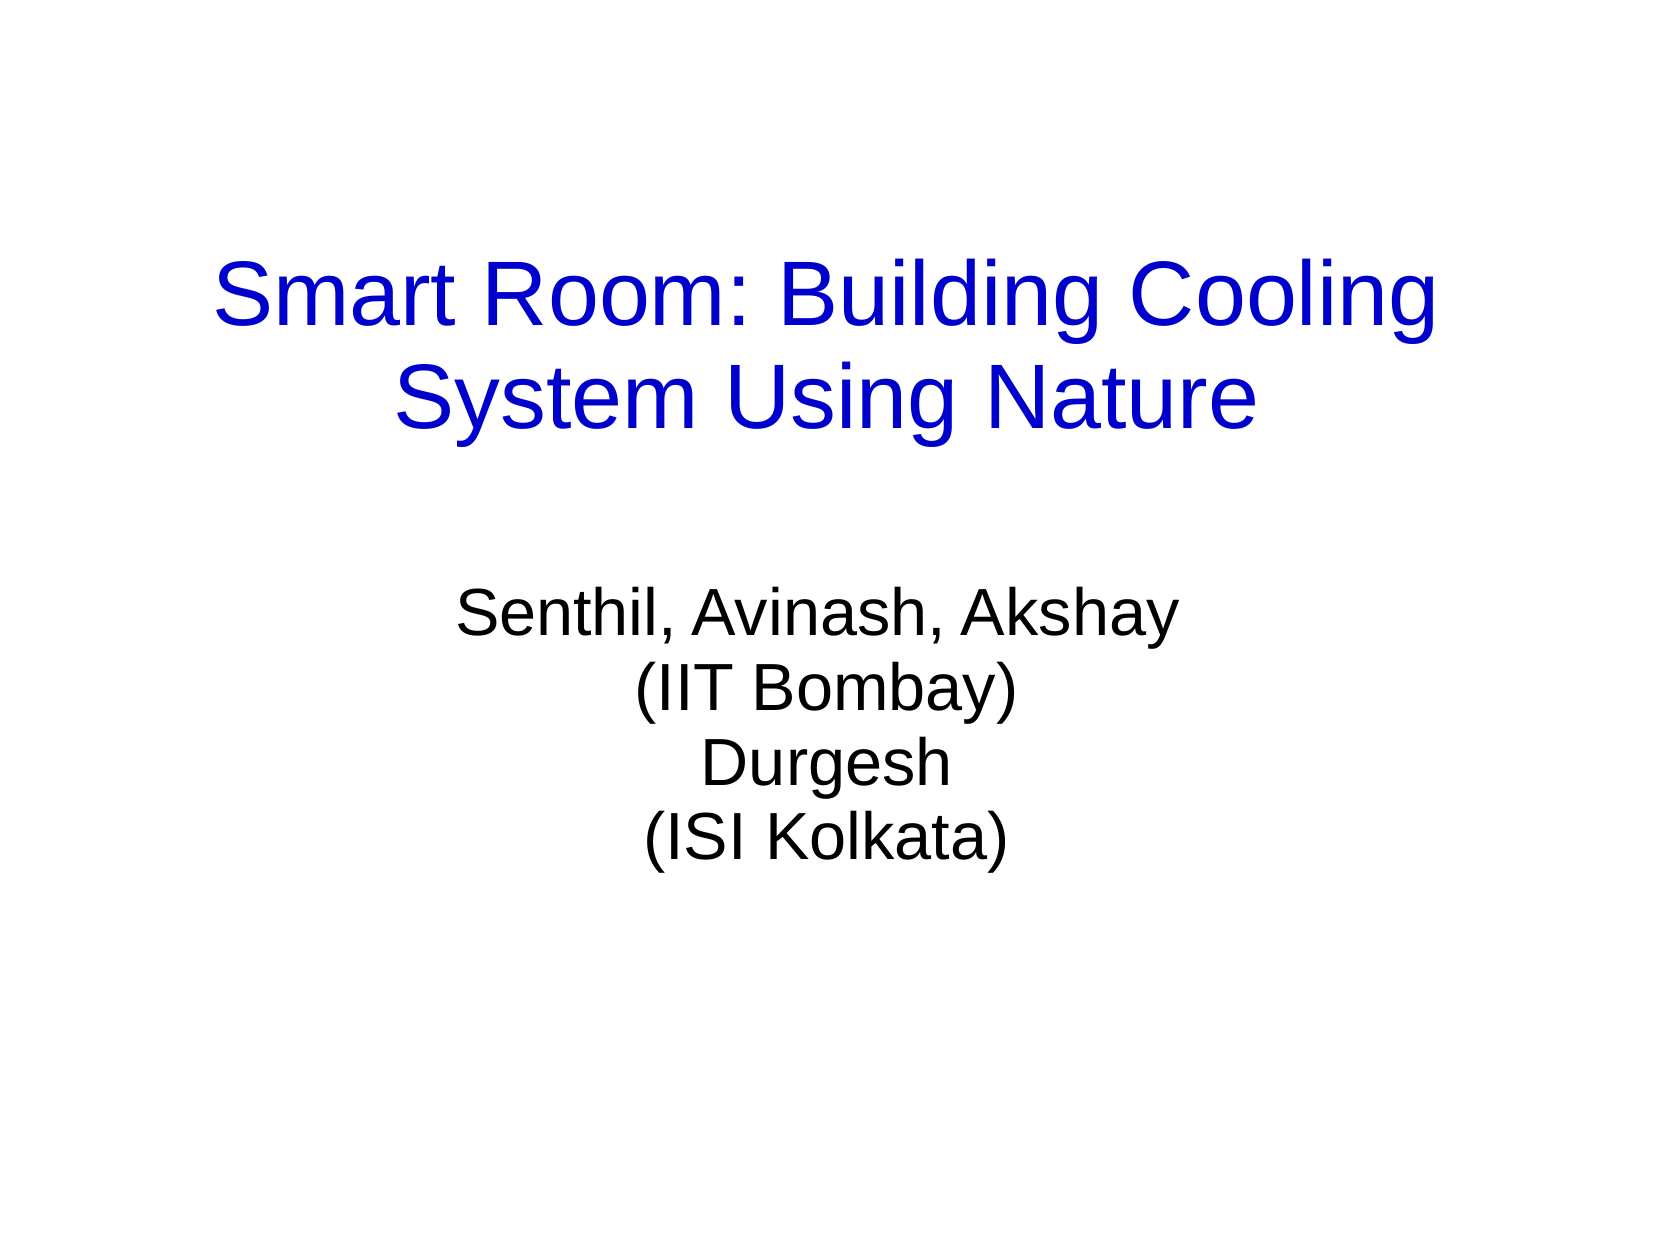

# Smart Room: Building Cooling System Using Nature
Senthil, Avinash, Akshay
(IIT Bombay)
 Durgesh
(ISI Kolkata)